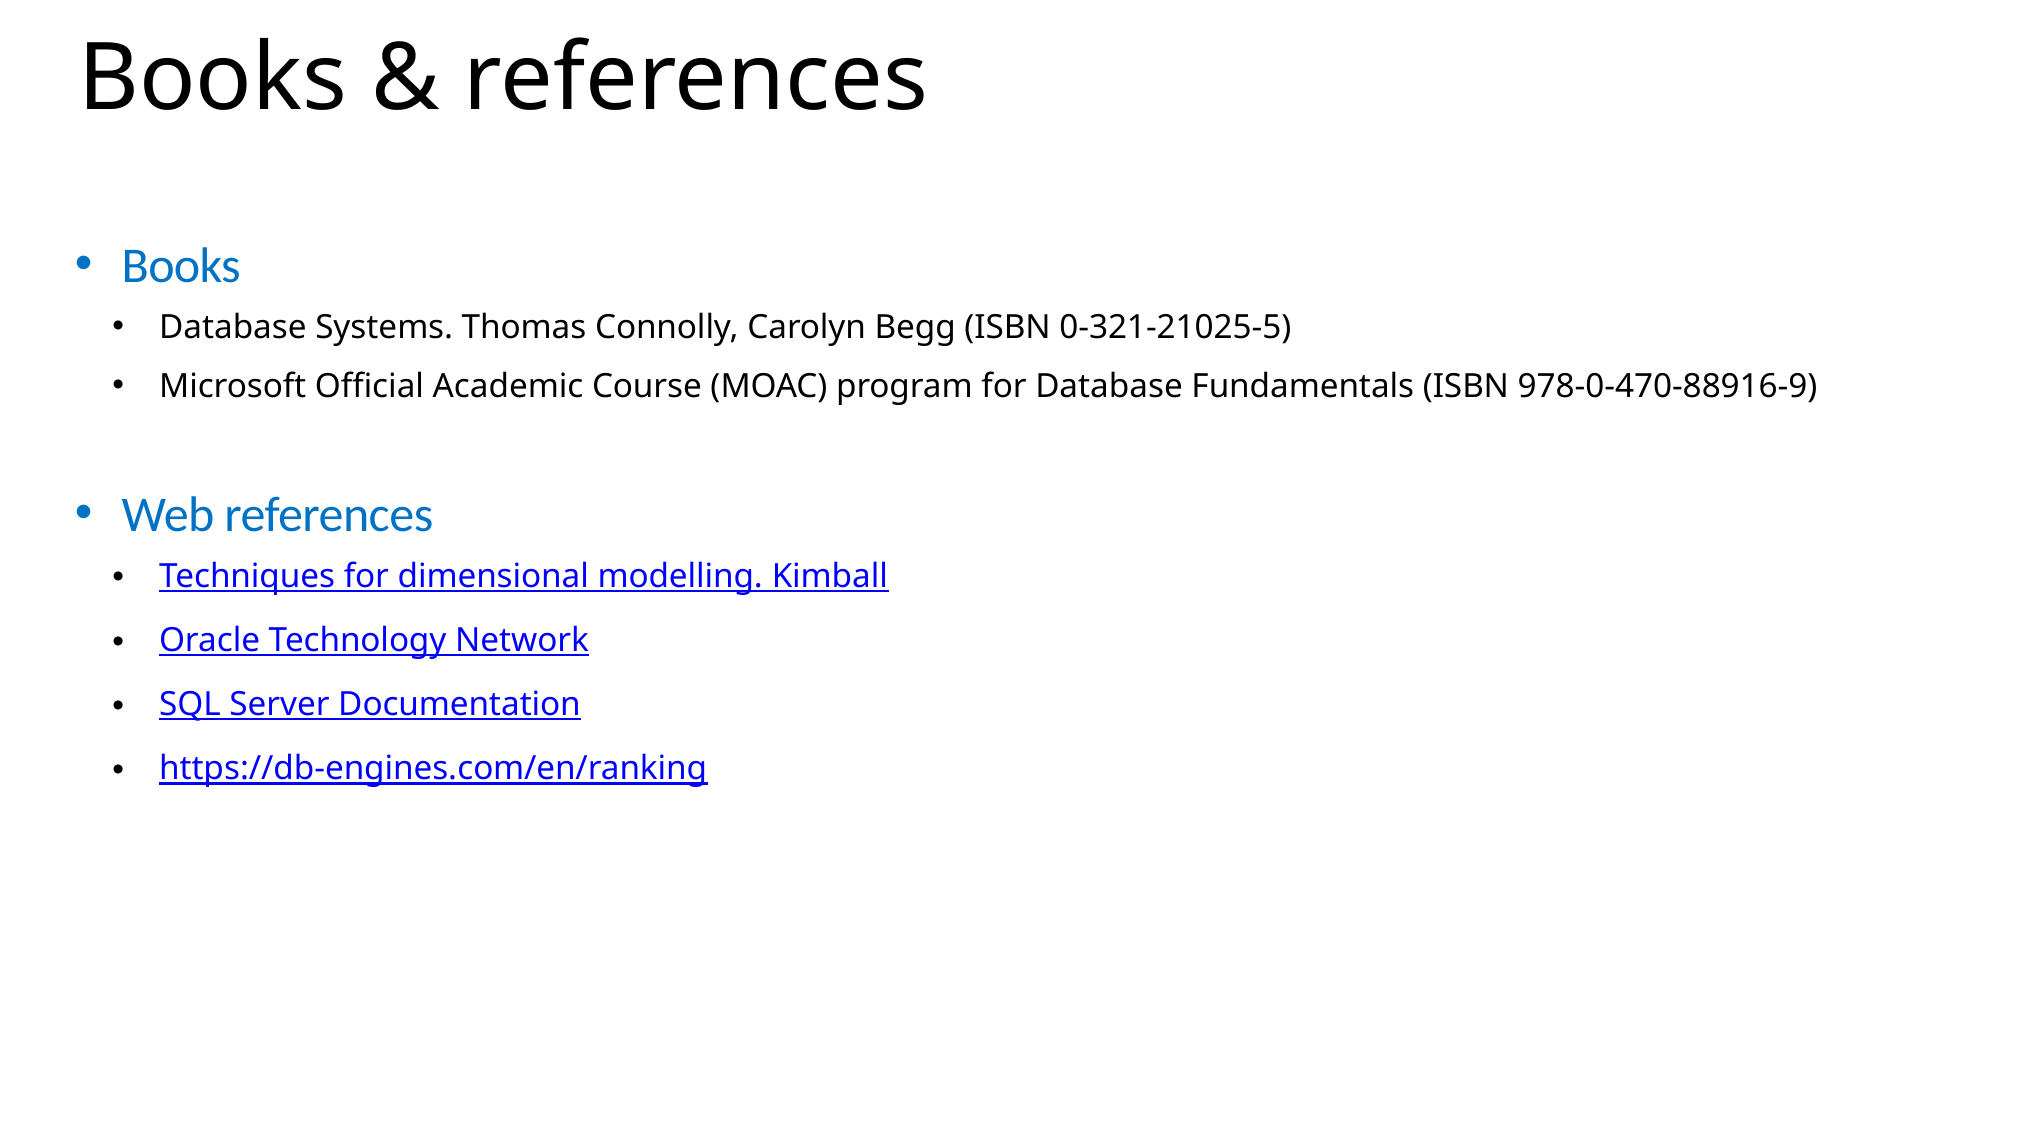

# Books & references
Books
Database Systems. Thomas Connolly, Carolyn Begg (ISBN 0-321-21025-5)
Microsoft Official Academic Course (MOAC) program for Database Fundamentals (ISBN 978-0-470-88916-9)
Web references
Techniques for dimensional modelling. Kimball
Oracle Technology Network
SQL Server Documentation
https://db-engines.com/en/ranking